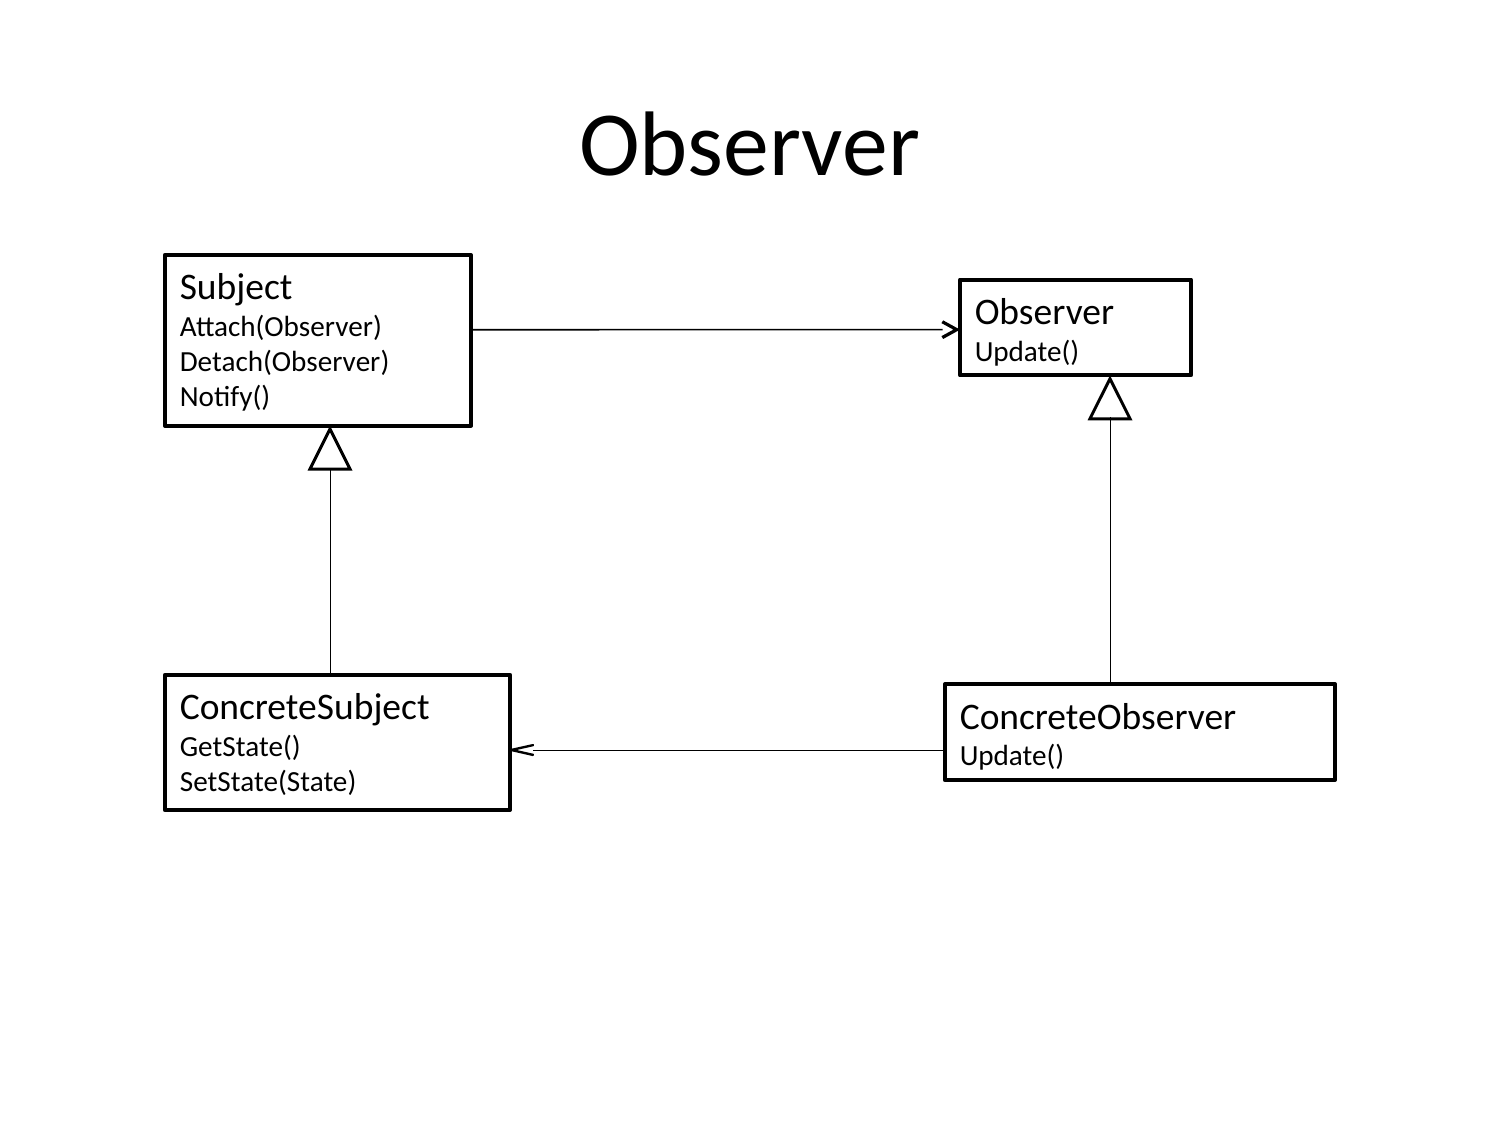

# Observer
Subject
Attach(Observer)
Detach(Observer)
Notify()
Observer
Update()
ConcreteSubject
GetState()
SetState(State)
ConcreteObserver
Update()